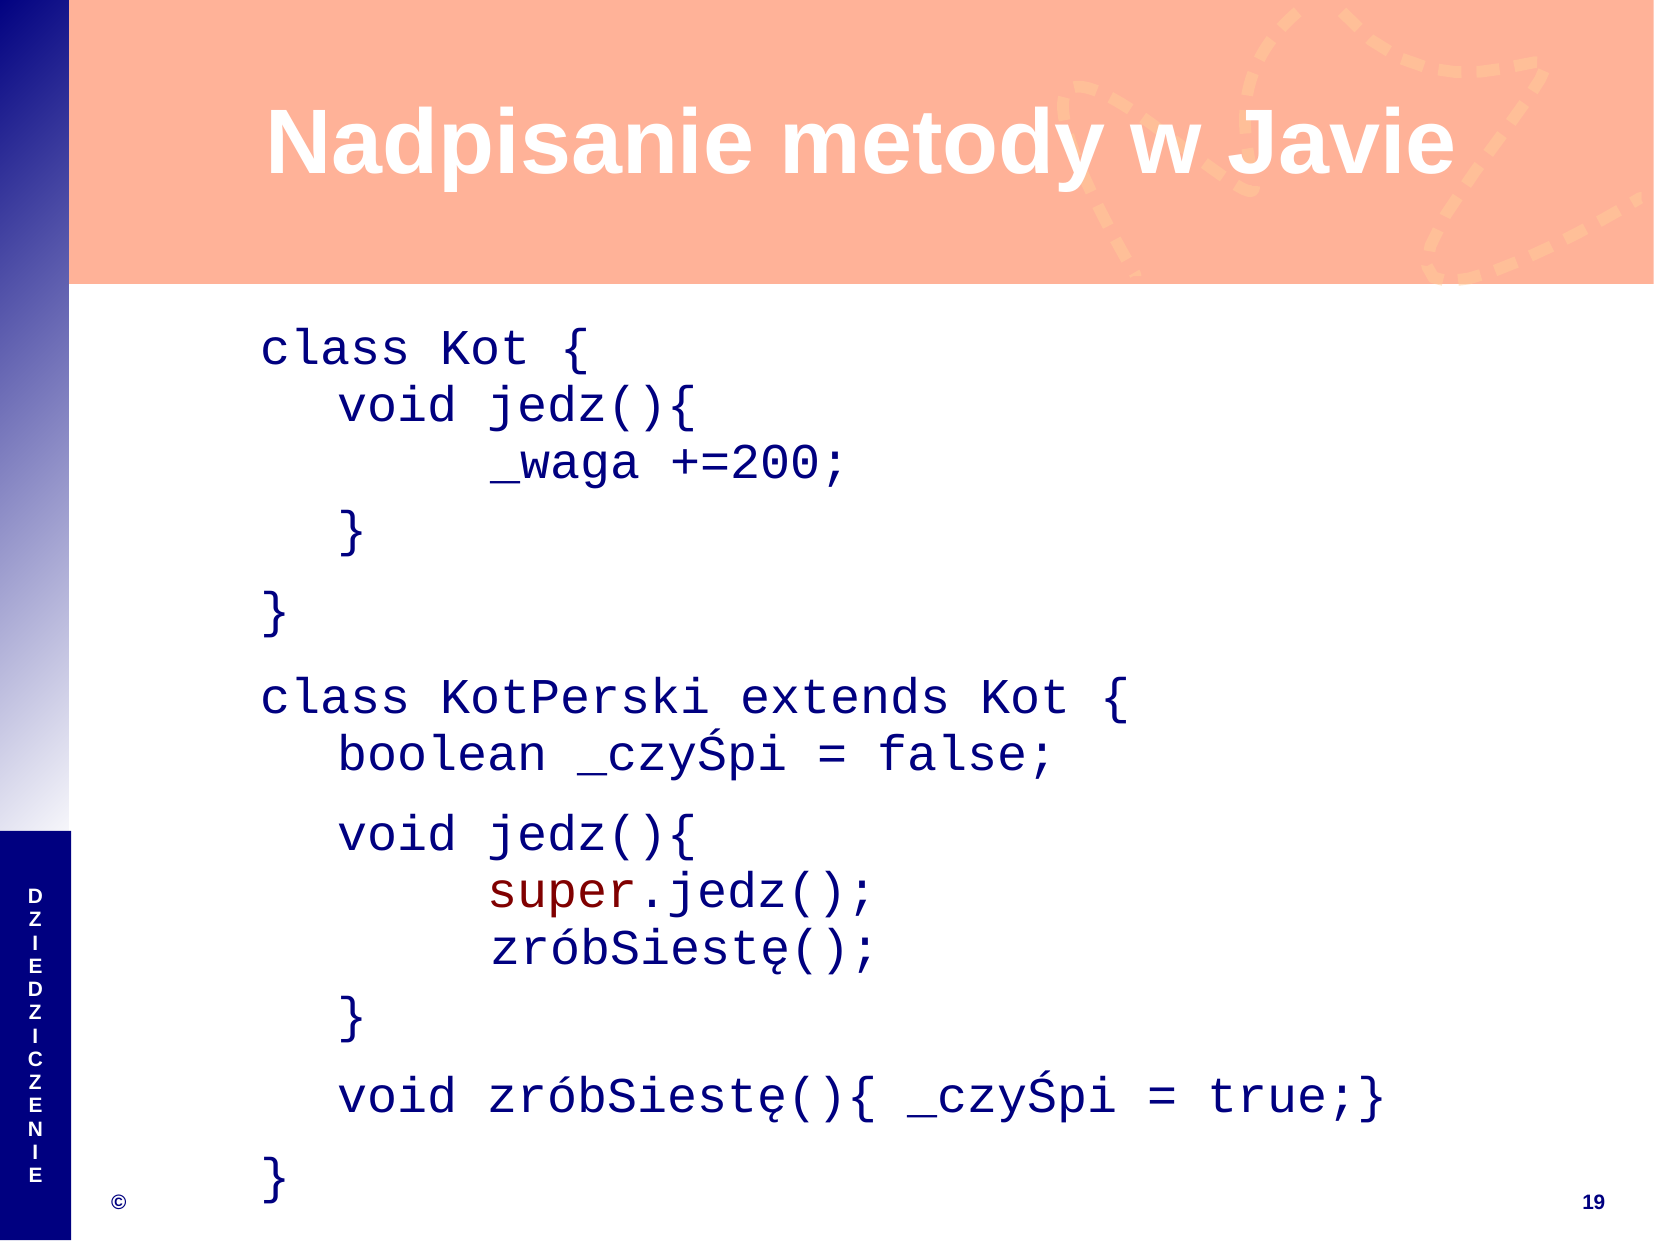

# Nadpisanie metody w Javie
class Kot {
void jedz(){
_waga +=200;
}
}
class KotPerski extends Kot {
boolean _czyŚpi = false;
void jedz(){
 super.jedz();
zróbSiestę();
}
void zróbSiestę(){ _czyŚpi = true;}
}
D
Z
I
E
D
Z
I
C
Z
E
N
I
E